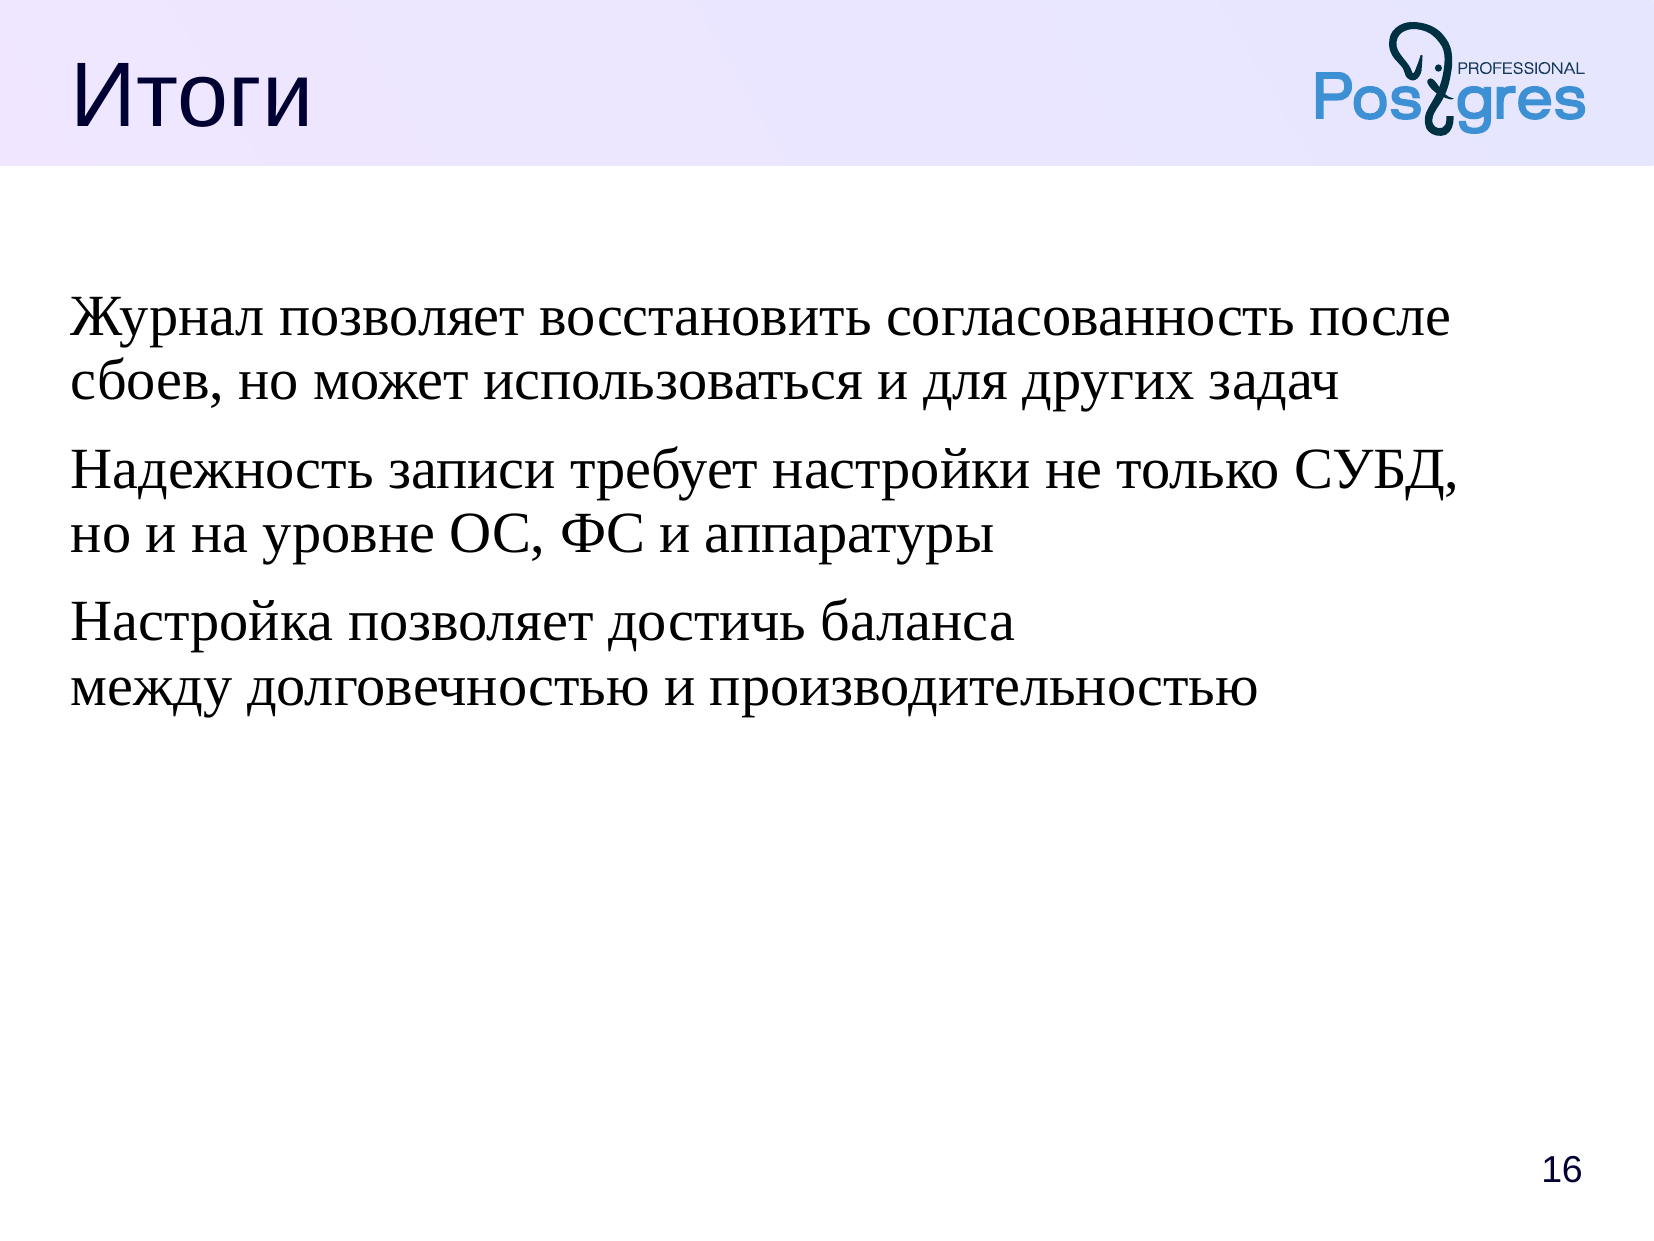

# Итоги
Журнал позволяет восстановить согласованность после сбоев, но может использоваться и для других задач
Надежность записи требует настройки не только СУБД,
но и на уровне ОС, ФС и аппаратуры
Настройка позволяет достичь баланса
между долговечностью и производительностью